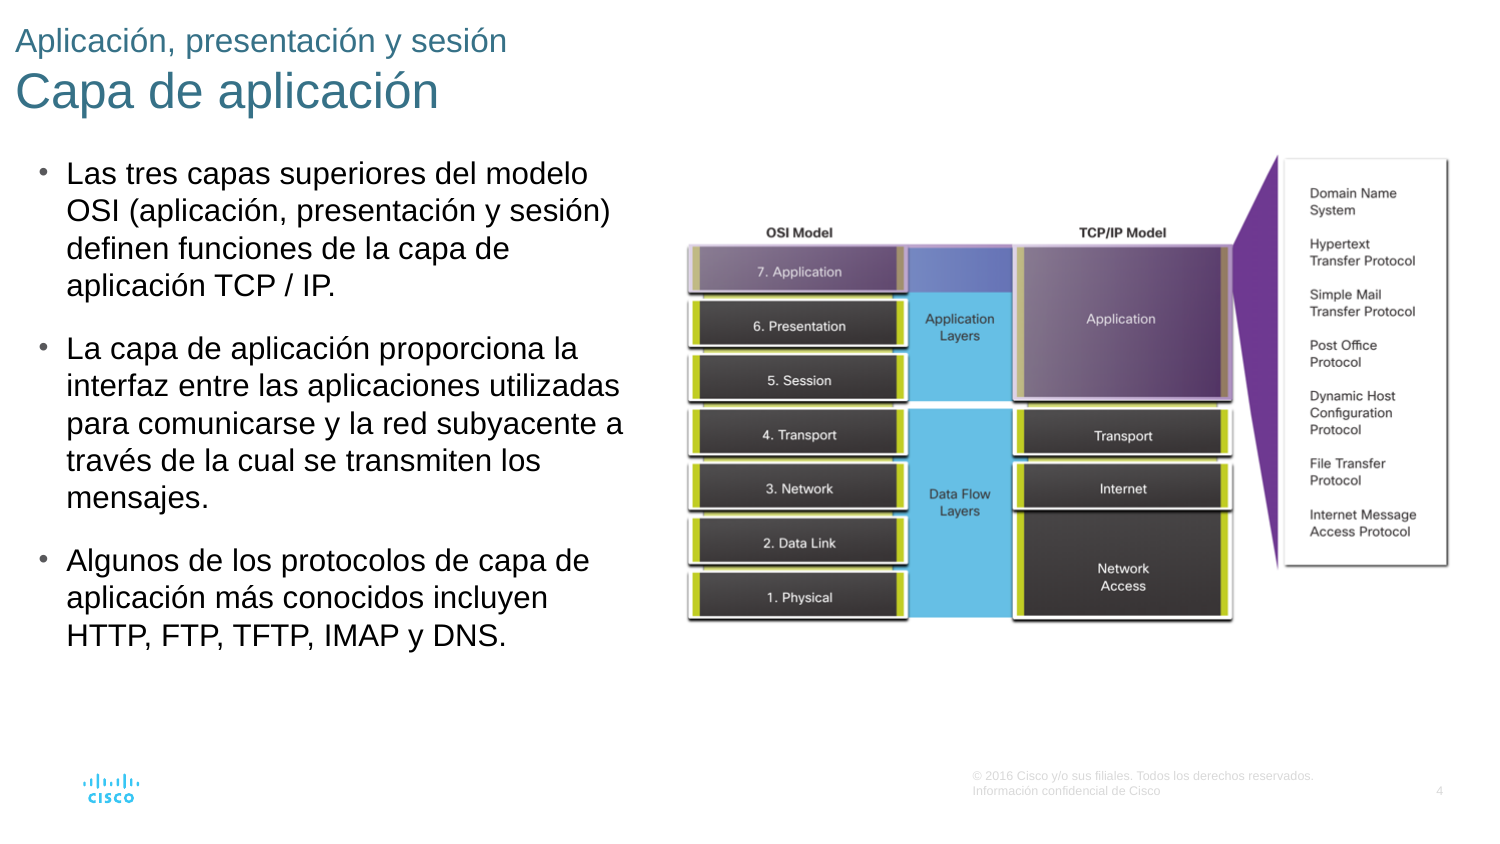

# Aplicación, presentación y sesión Capa de aplicación
Las tres capas superiores del modelo OSI (aplicación, presentación y sesión) definen funciones de la capa de aplicación TCP / IP.
La capa de aplicación proporciona la interfaz entre las aplicaciones utilizadas para comunicarse y la red subyacente a través de la cual se transmiten los mensajes.
Algunos de los protocolos de capa de aplicación más conocidos incluyen HTTP, FTP, TFTP, IMAP y DNS.